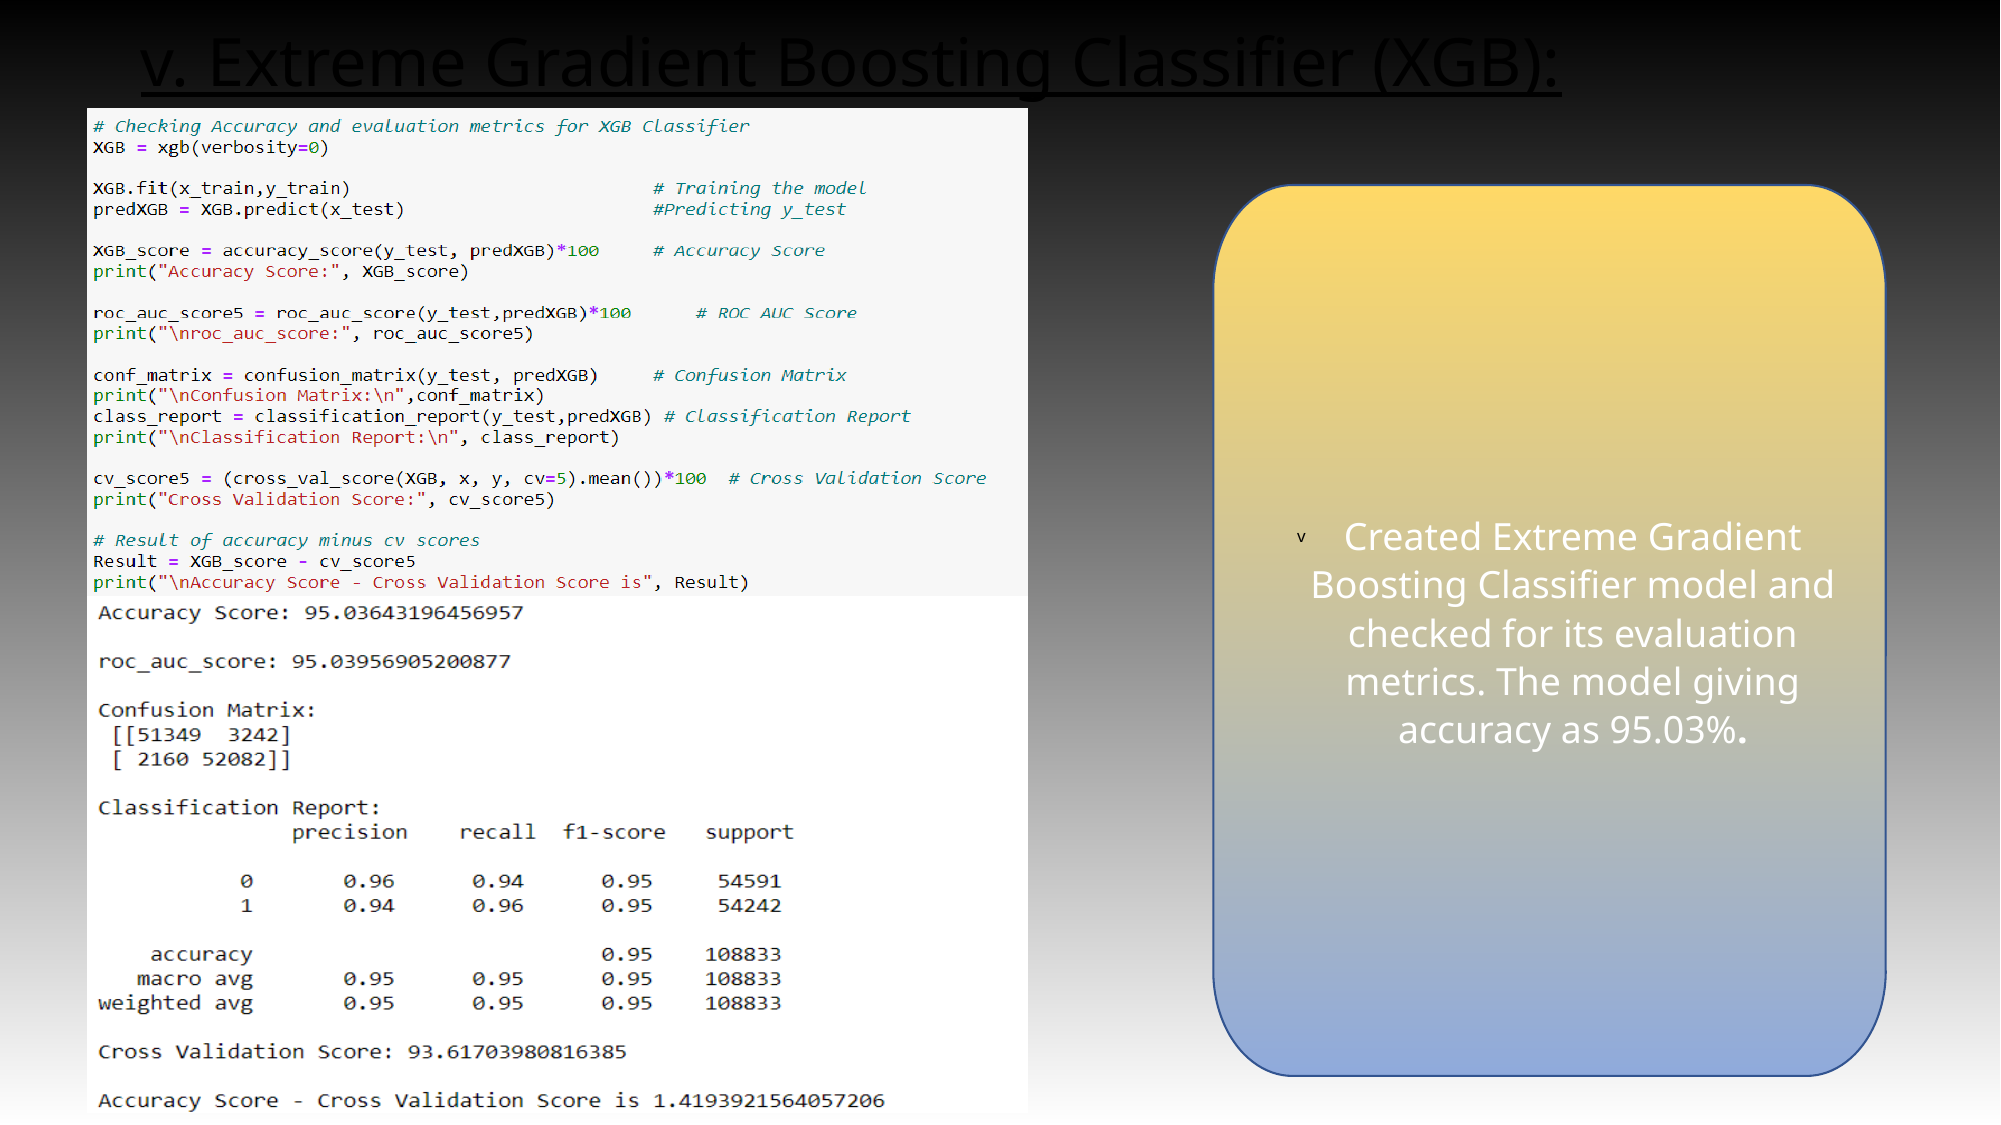

v. Extreme Gradient Boosting Classifier (XGB):
Created Extreme Gradient Boosting Classifier model and checked for its evaluation metrics. The model giving accuracy as 95.03%.